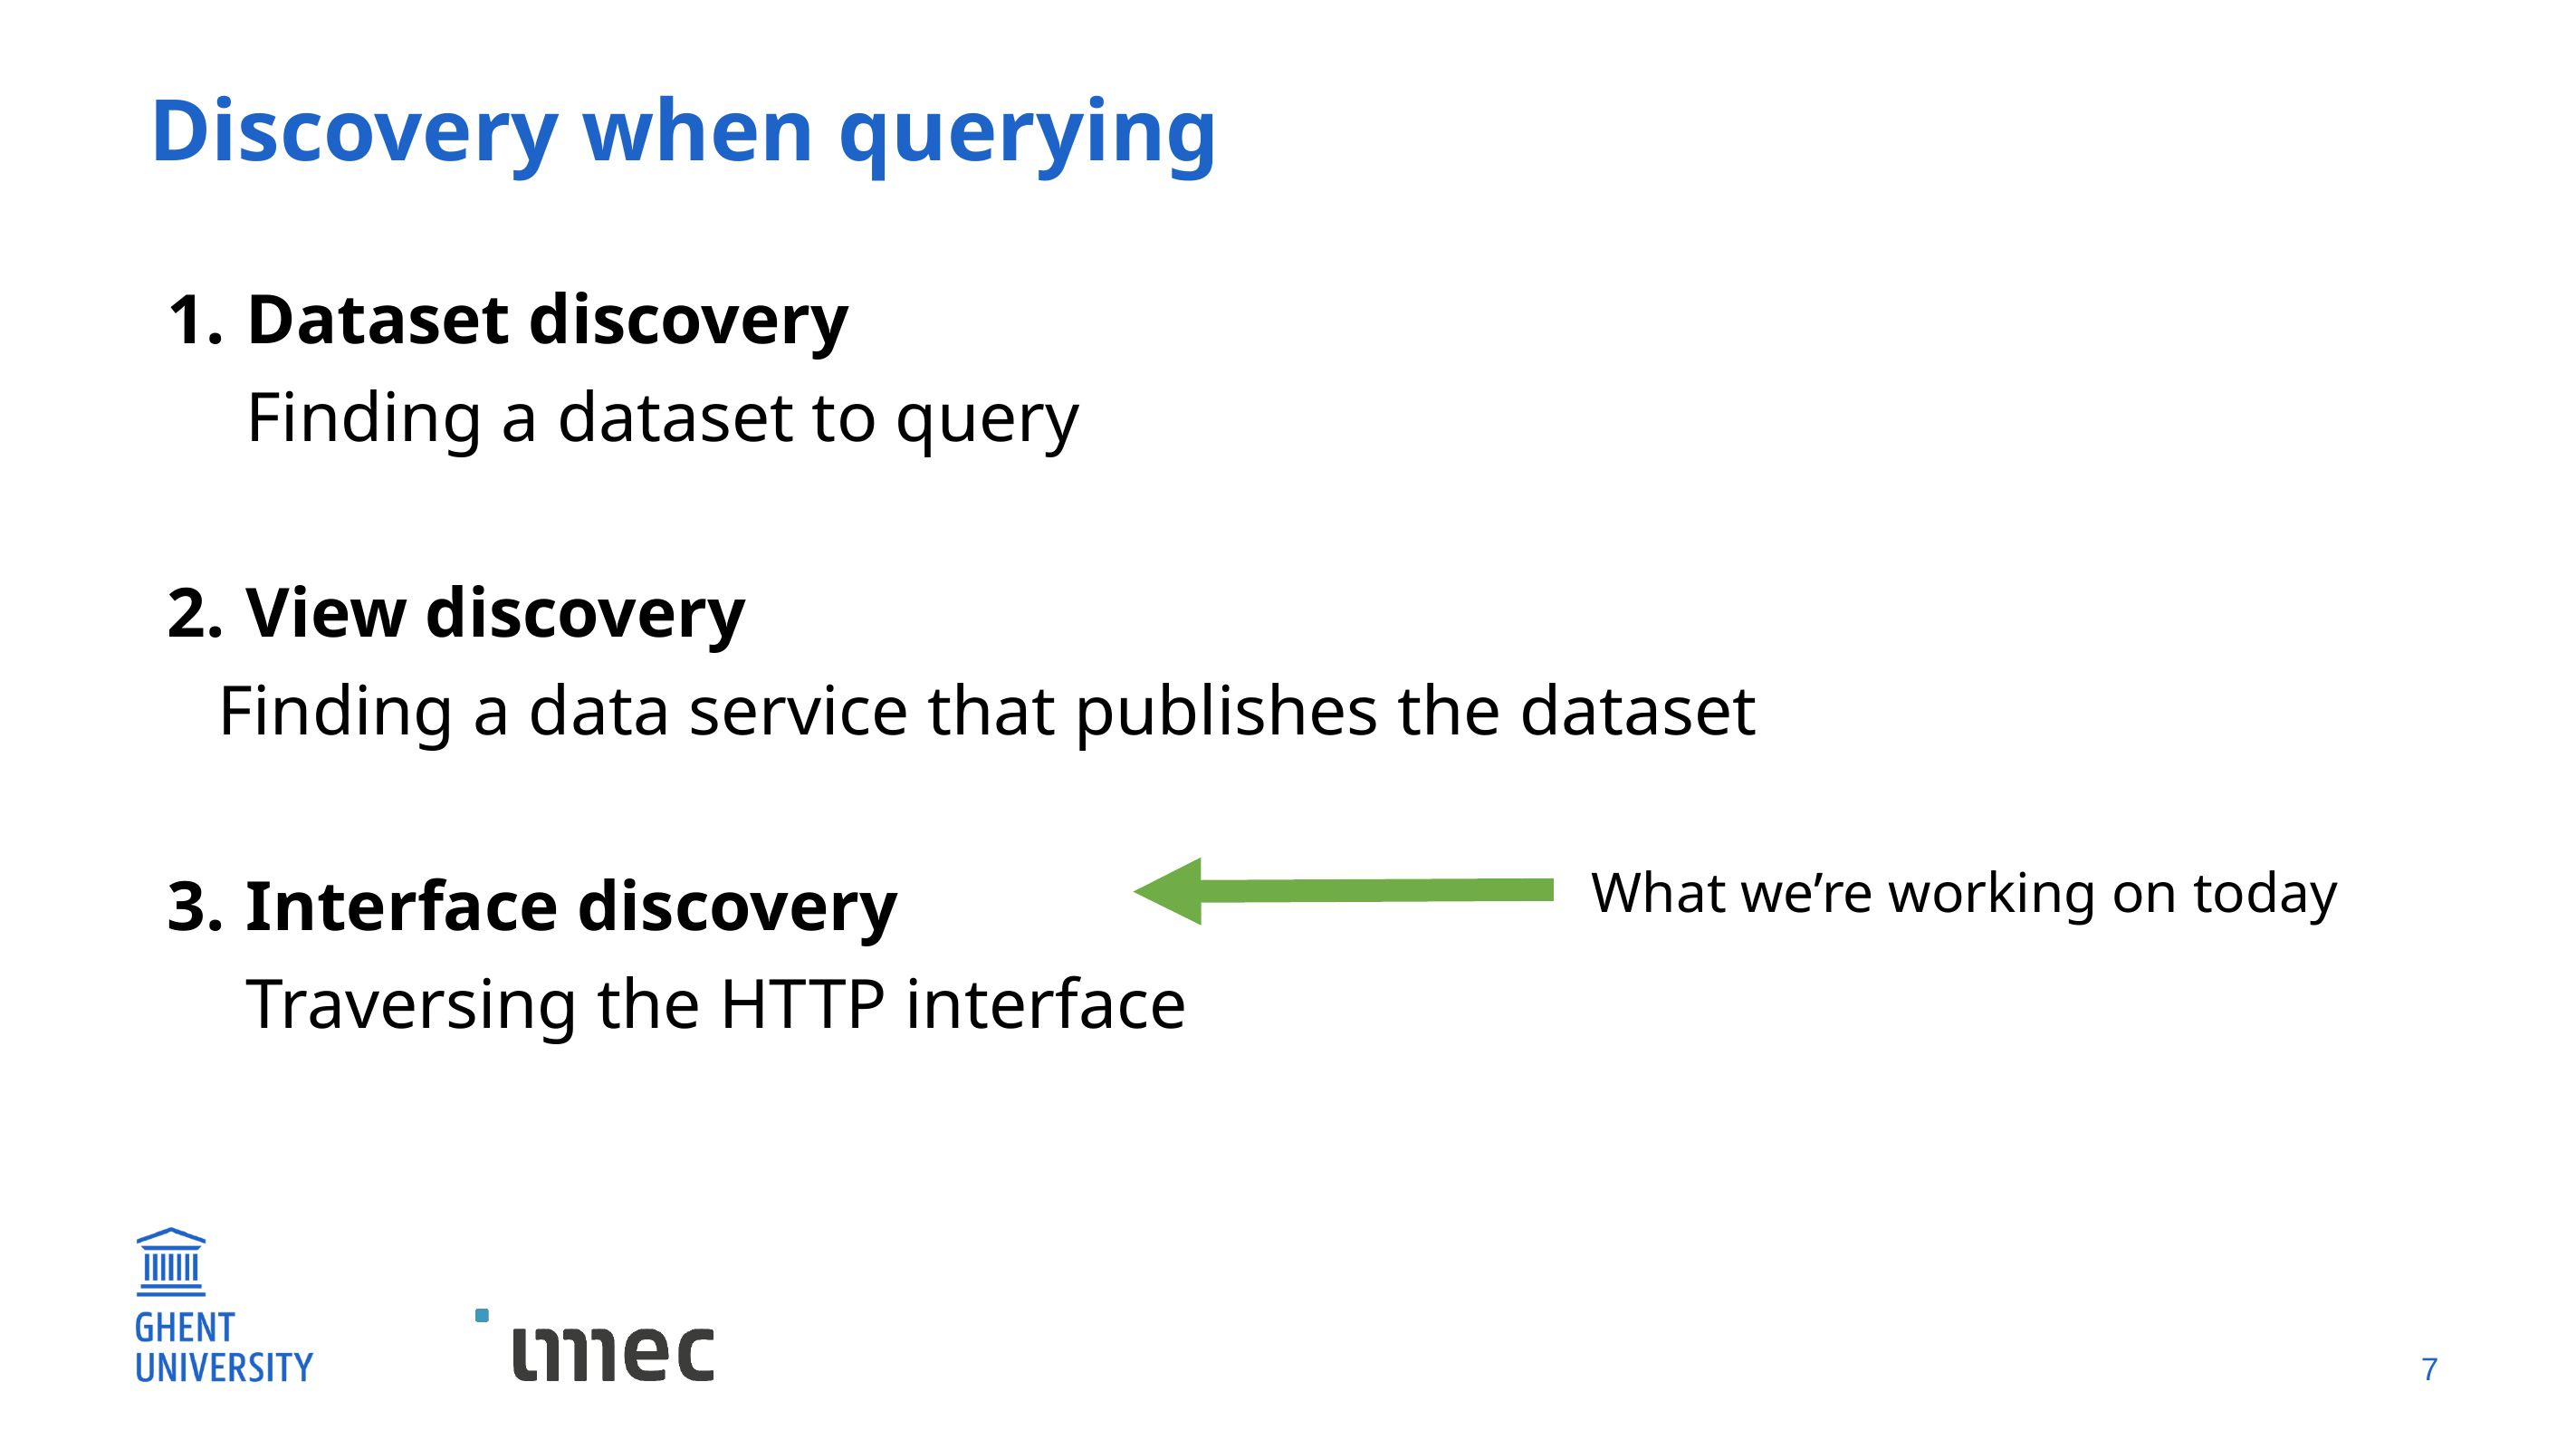

# Discovery when querying
Dataset discovery
Finding a dataset to query
View discovery
	Finding a data service that publishes the dataset
Interface discovery
Traversing the HTTP interface
What we’re working on today